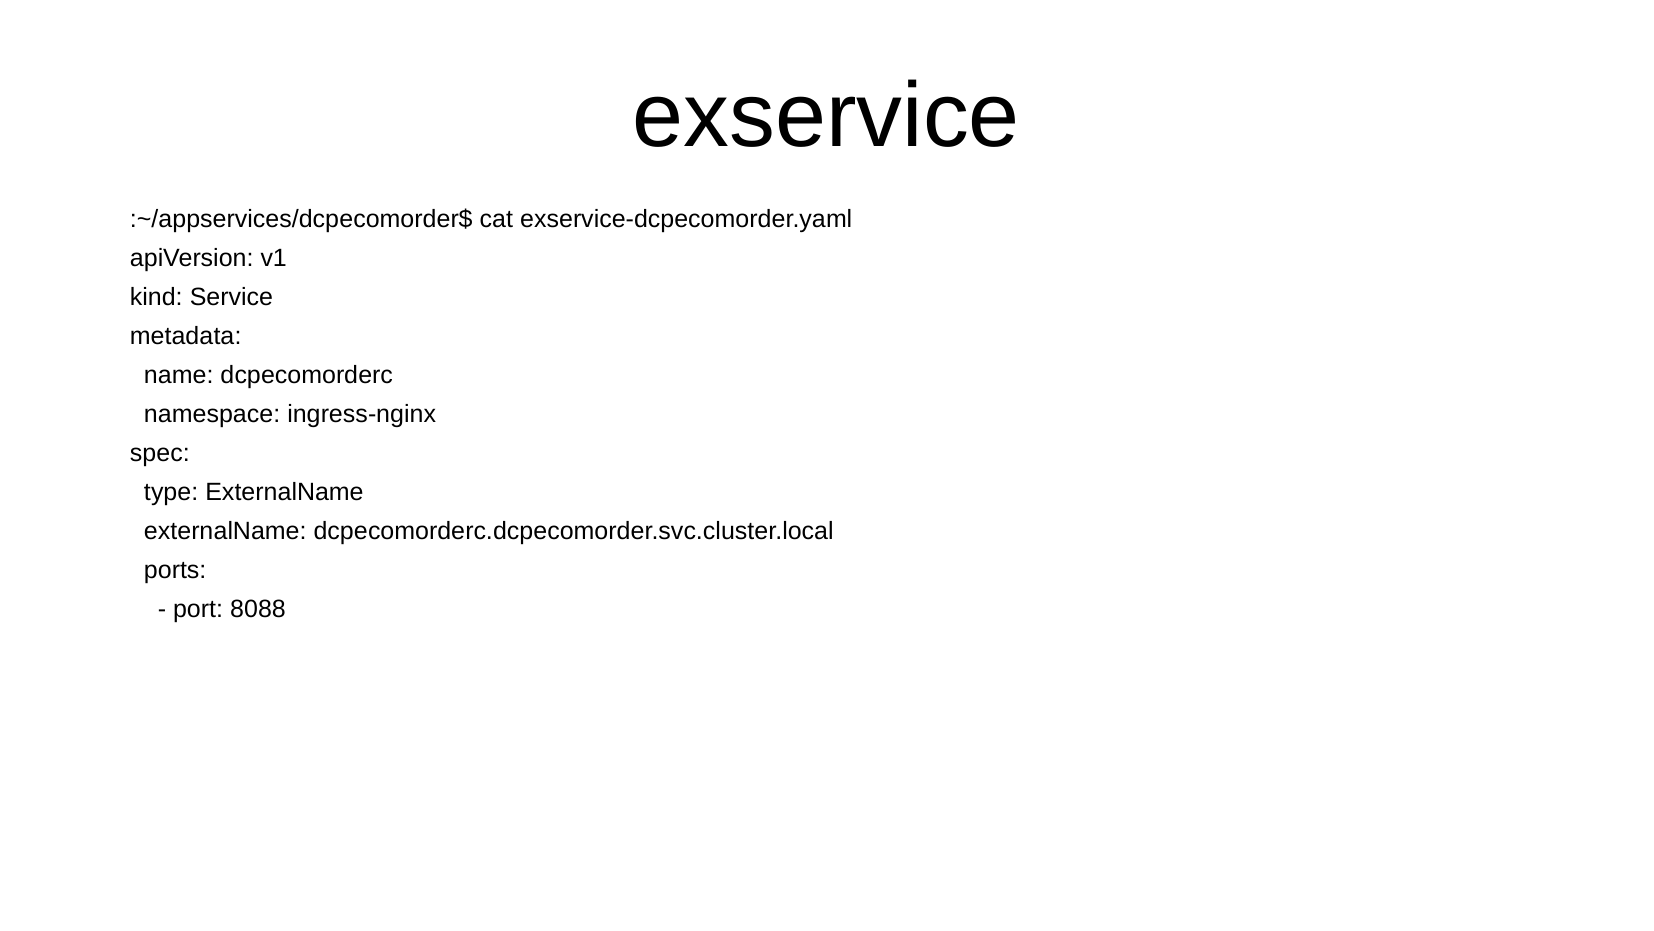

# exservice
:~/appservices/dcpecomorder$ cat exservice-dcpecomorder.yaml
apiVersion: v1
kind: Service
metadata:
 name: dcpecomorderc
 namespace: ingress-nginx
spec:
 type: ExternalName
 externalName: dcpecomorderc.dcpecomorder.svc.cluster.local
 ports:
 - port: 8088